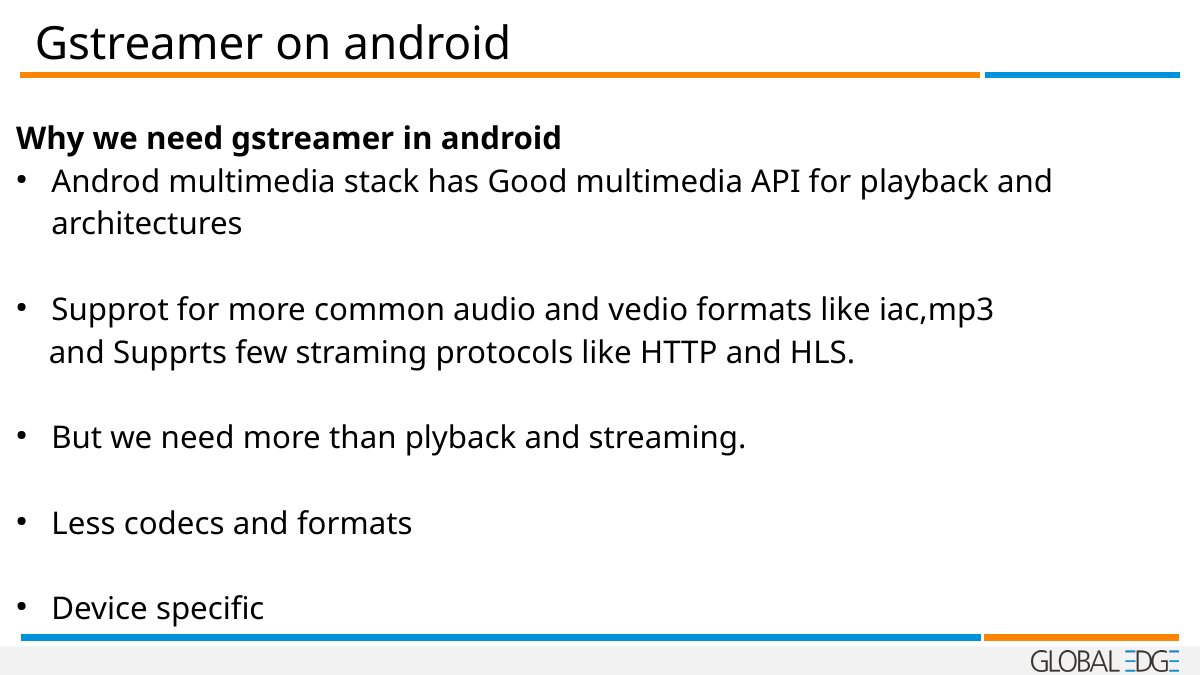

# Gstreamer on android
Why we need gstreamer in android
Androd multimedia stack has Good multimedia API for playback and architectures
Supprot for more common audio and vedio formats like iac,mp3
 and Supprts few straming protocols like HTTP and HLS.
But we need more than plyback and streaming.
Less codecs and formats
Device specific
Few streaming protocols